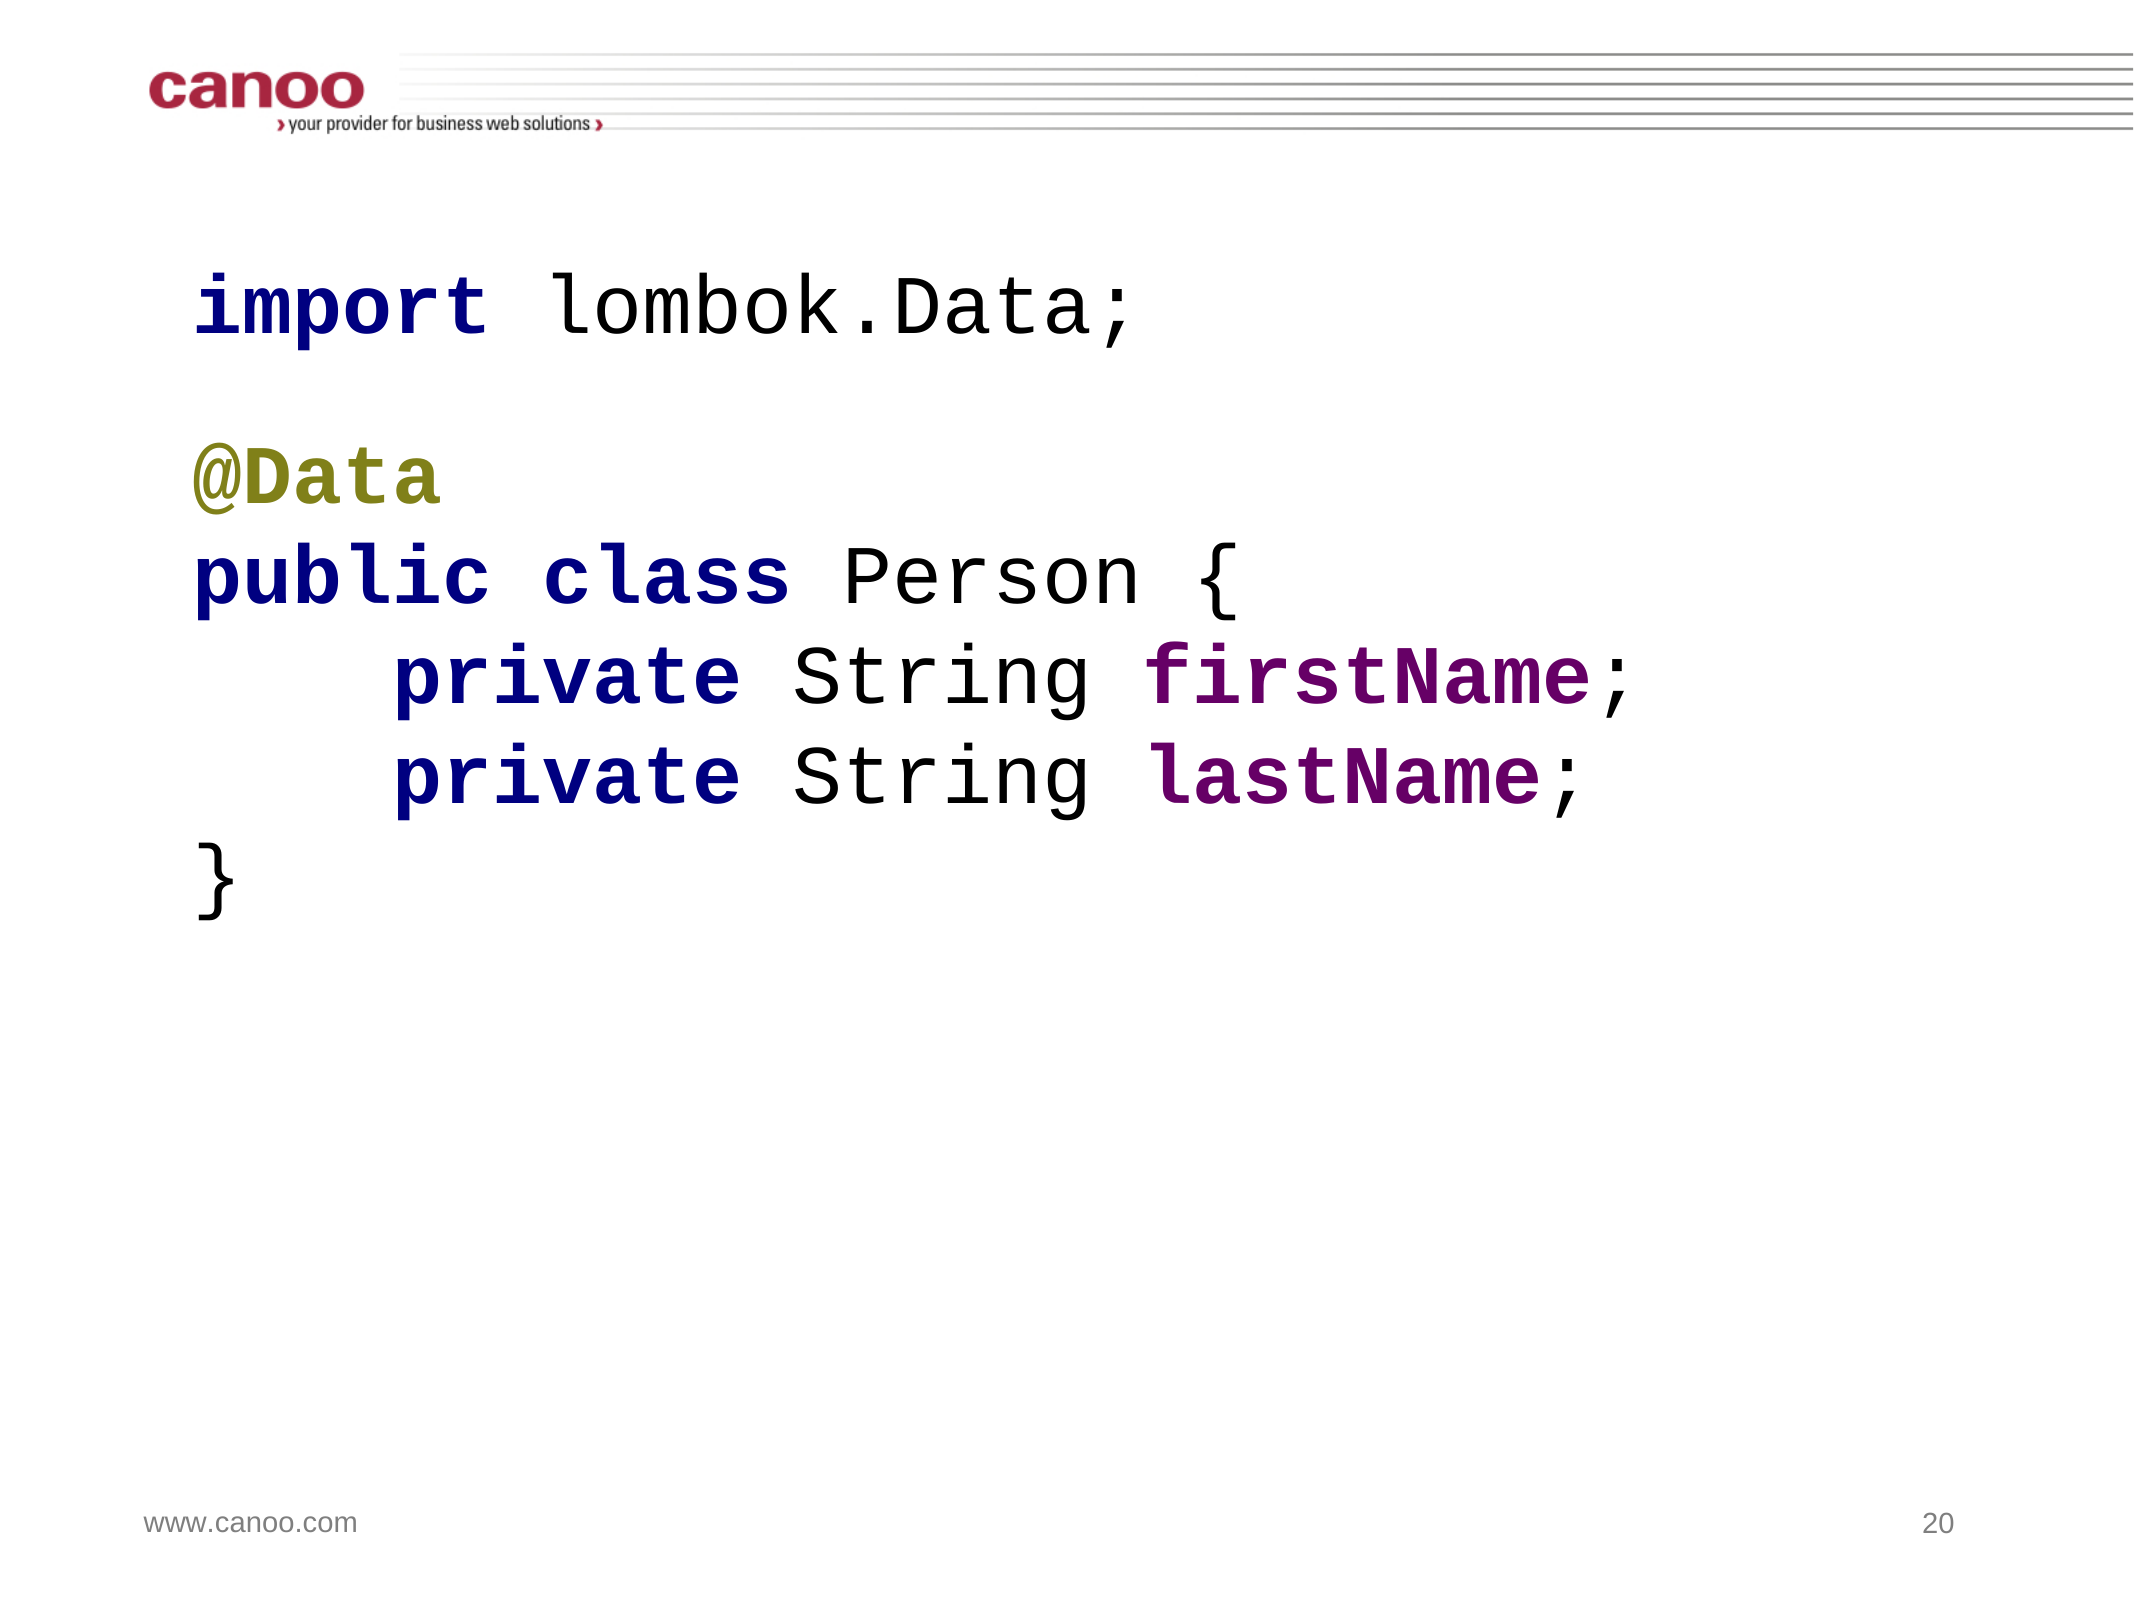

import lombok.Data;
@Data
public class Person {
 private String firstName;
 private String lastName;
}